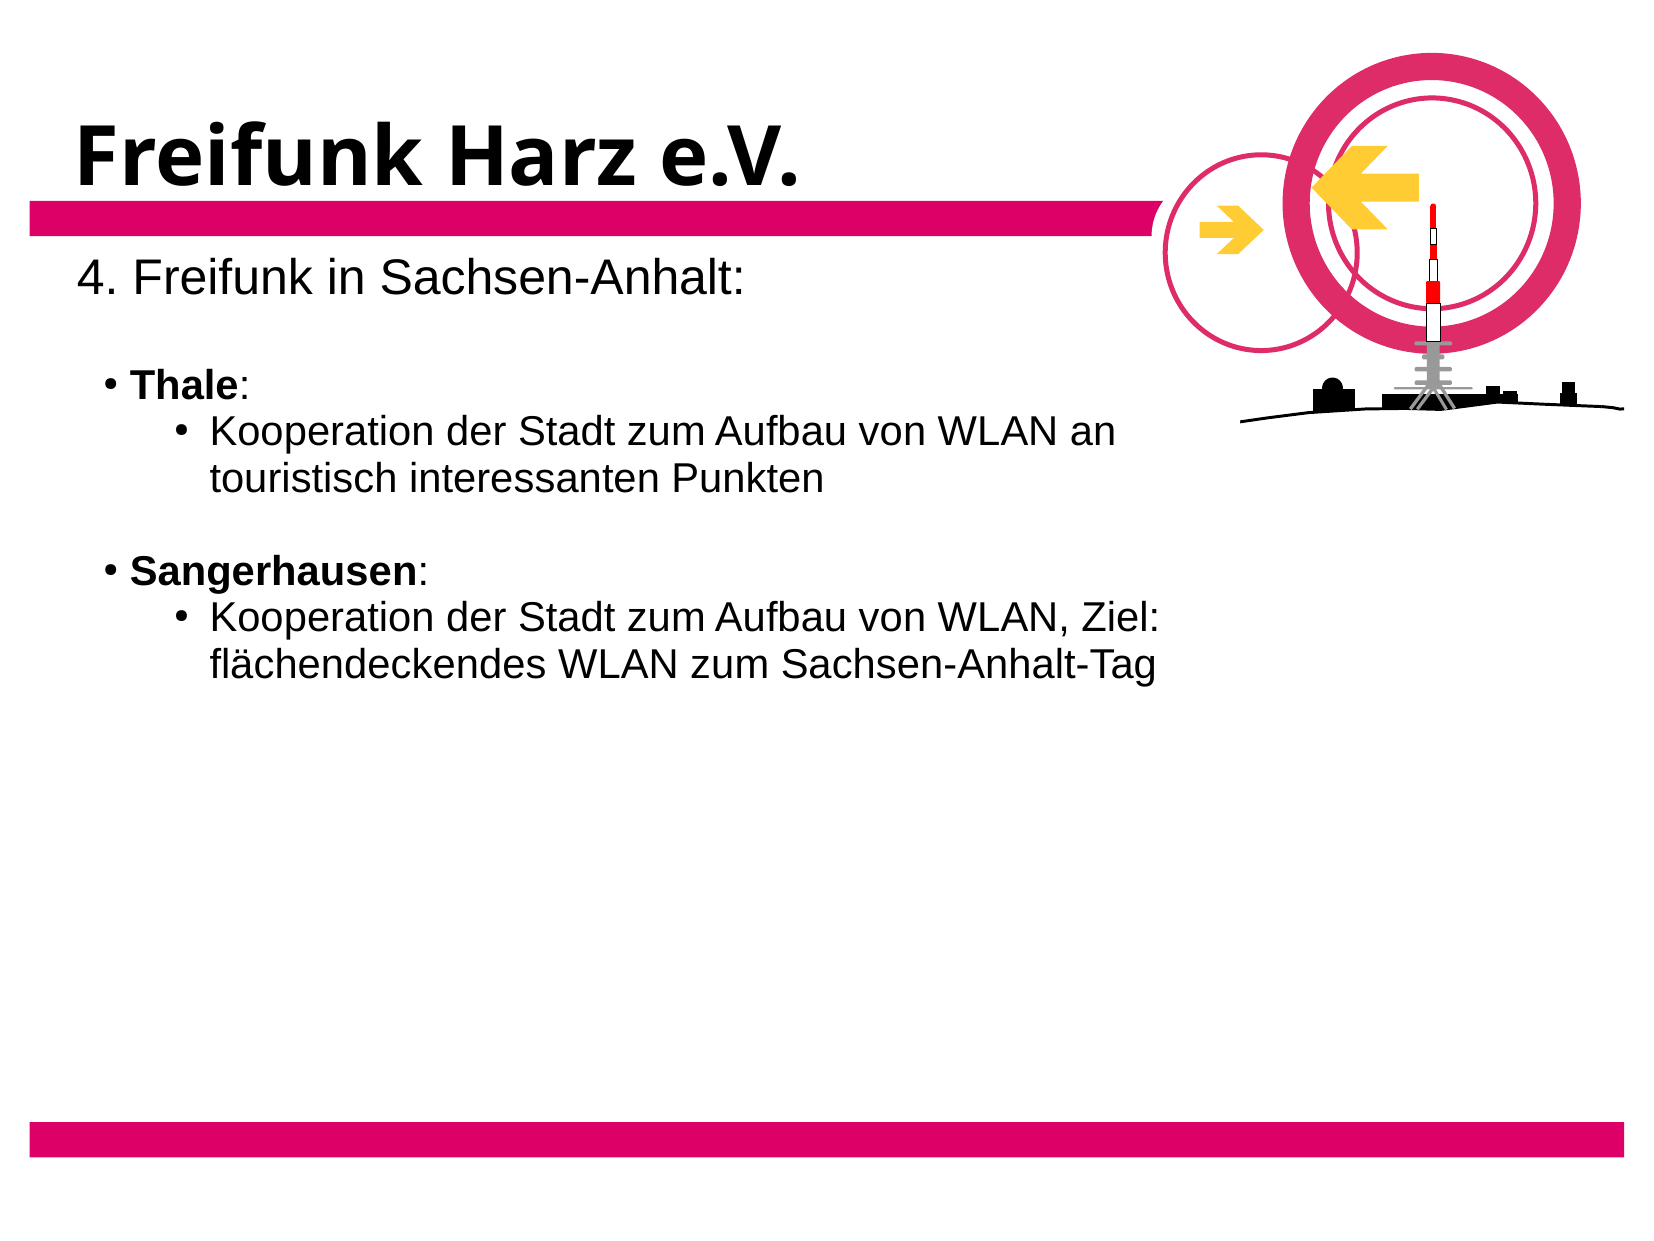

# 4. Freifunk in Sachsen-Anhalt:
 Thale:
Kooperation der Stadt zum Aufbau von WLAN an touristisch interessanten Punkten
 Sangerhausen:
Kooperation der Stadt zum Aufbau von WLAN, Ziel: flächendeckendes WLAN zum Sachsen-Anhalt-Tag